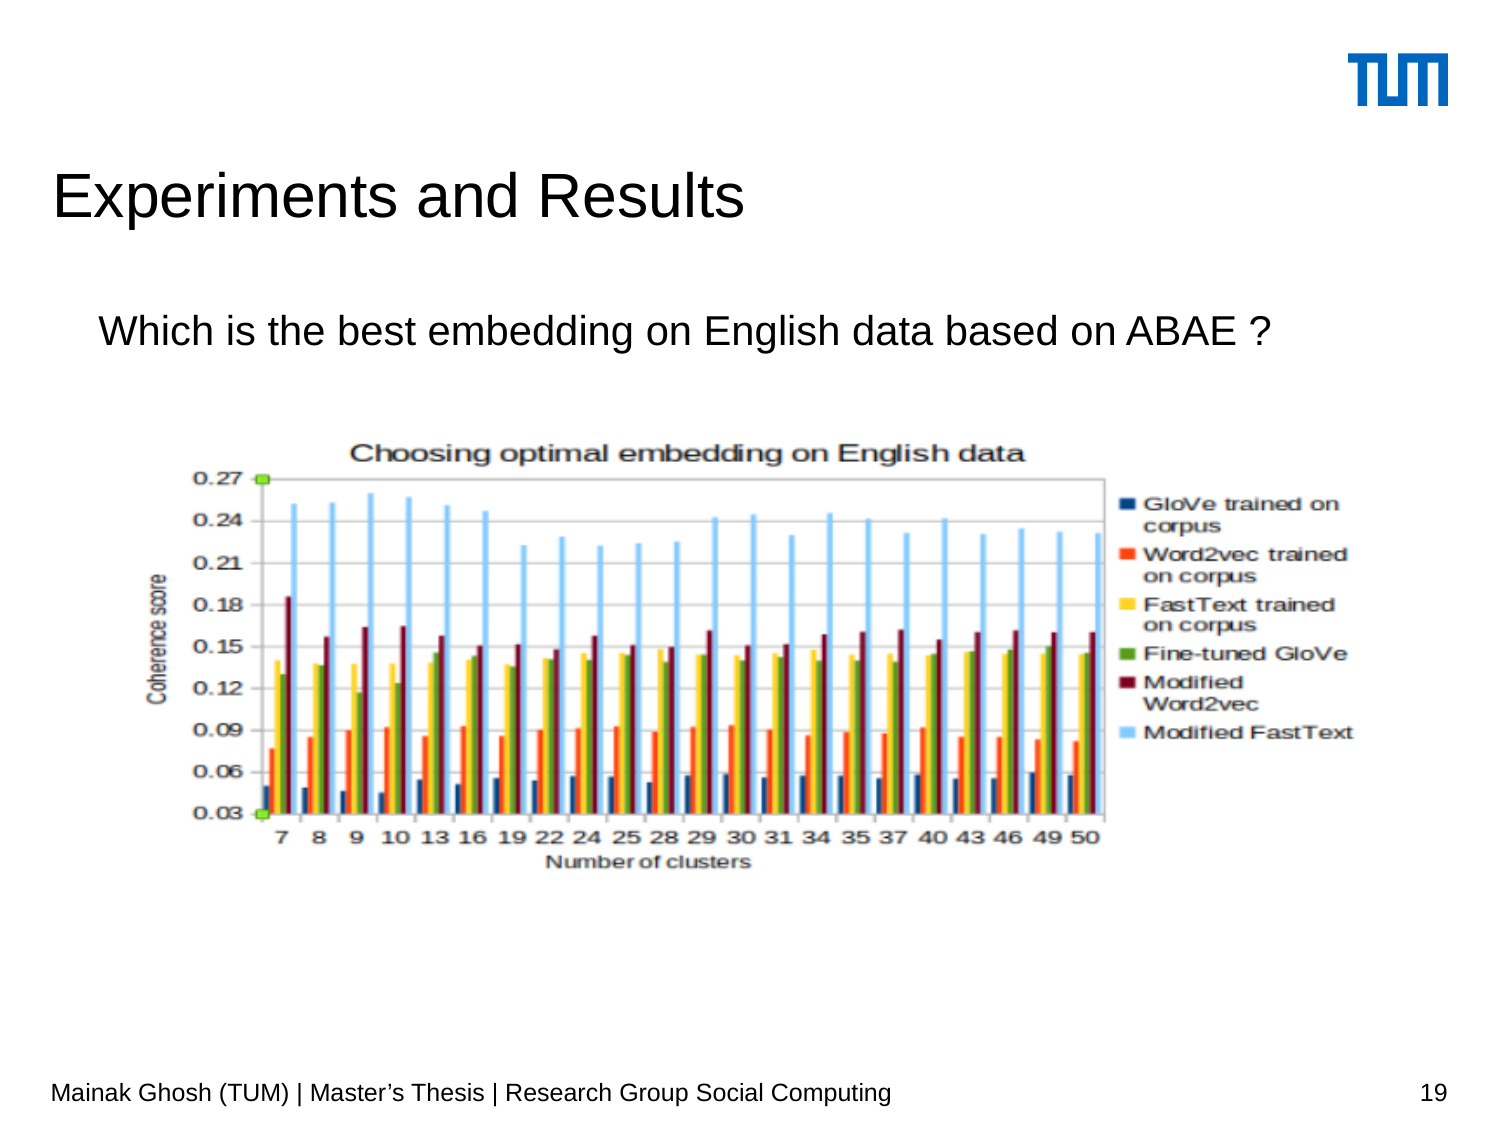

# Experiments and Results
Which is the best embedding on English data based on ABAE ?
Mainak Ghosh (TUM) | Master’s Thesis | Research Group Social Computing